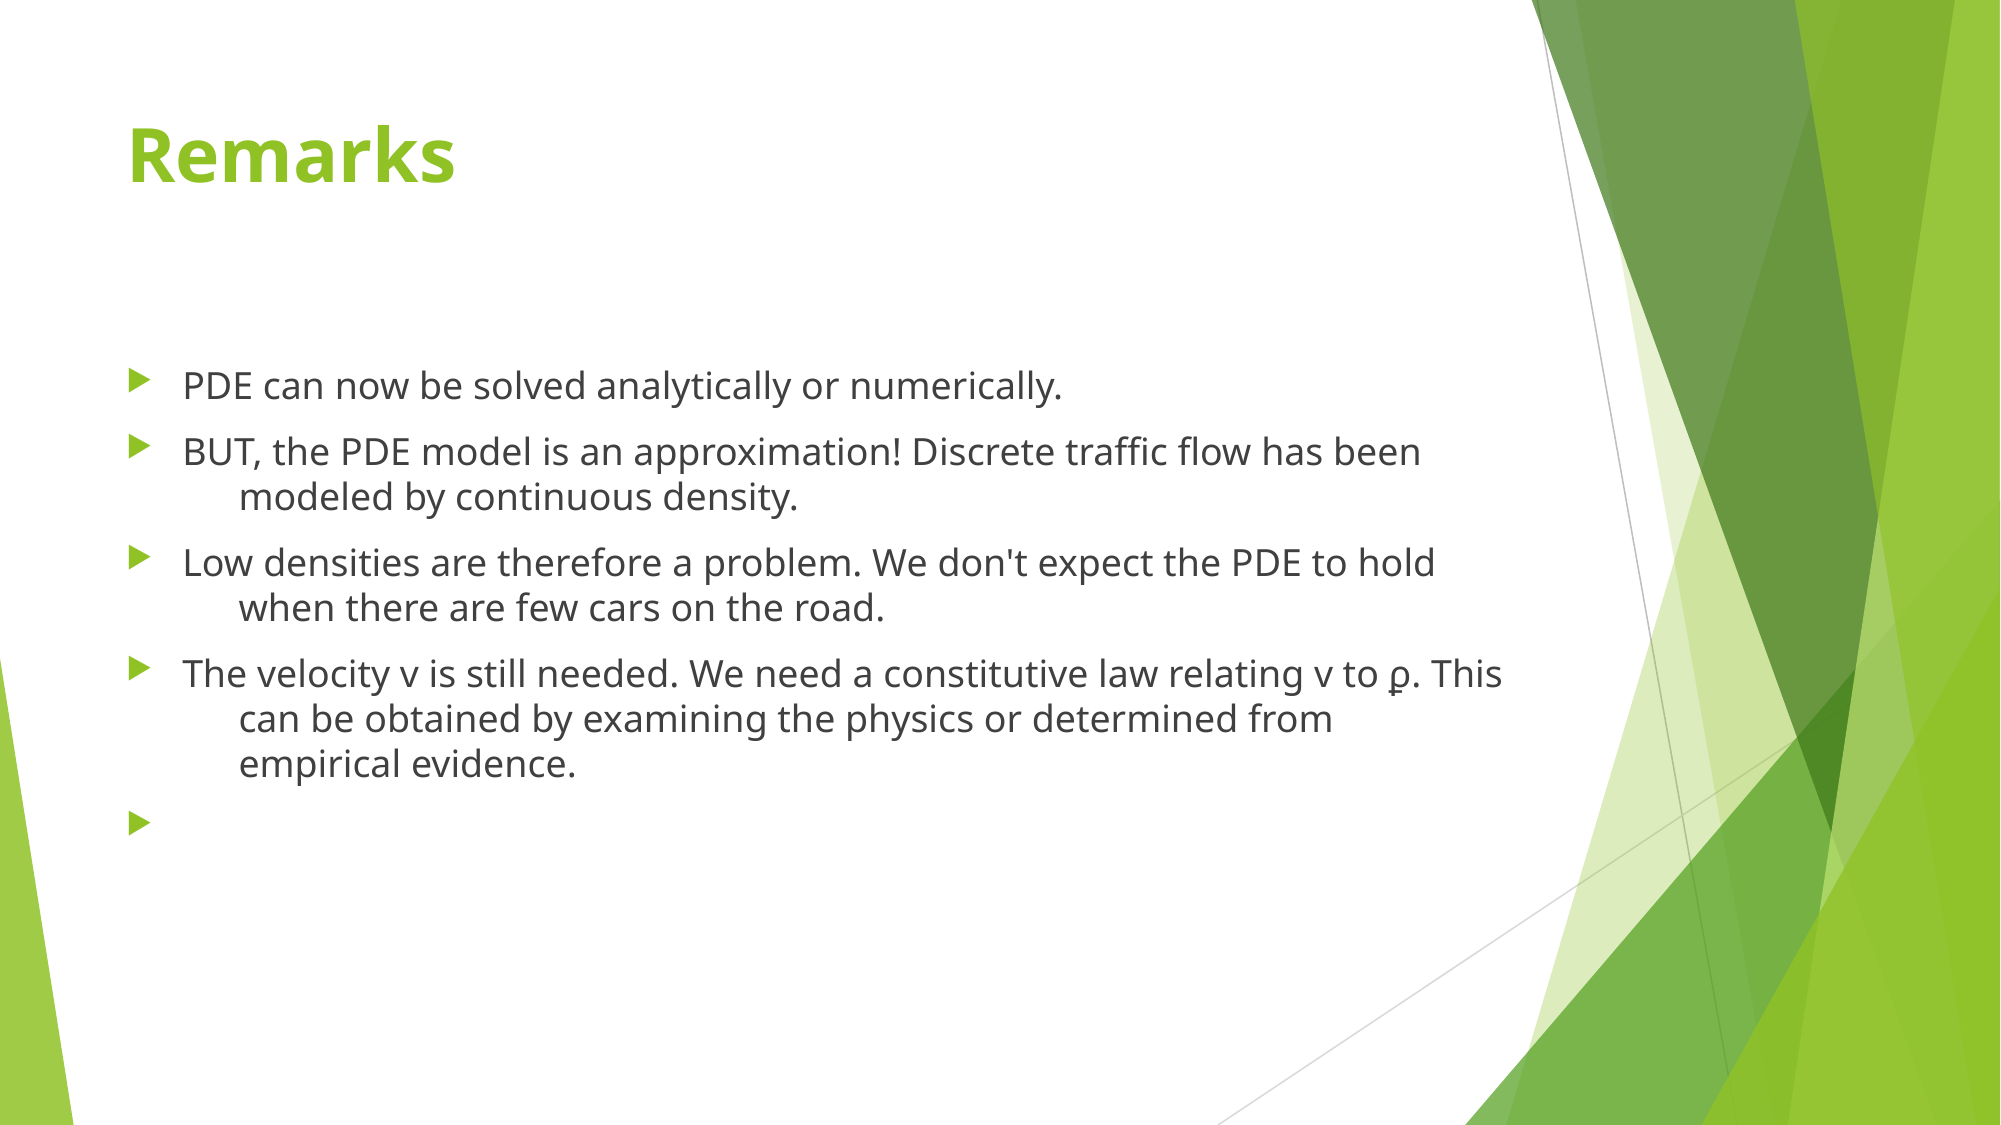

# Remarks
PDE can now be solved analytically or numerically.
BUT, the PDE model is an approximation! Discrete traffic flow has been modeled by continuous density.
Low densities are therefore a problem. We don't expect the PDE to hold when there are few cars on the road.
The velocity v is still needed. We need a constitutive law relating v to ϼ. This can be obtained by examining the physics or determined from empirical evidence.